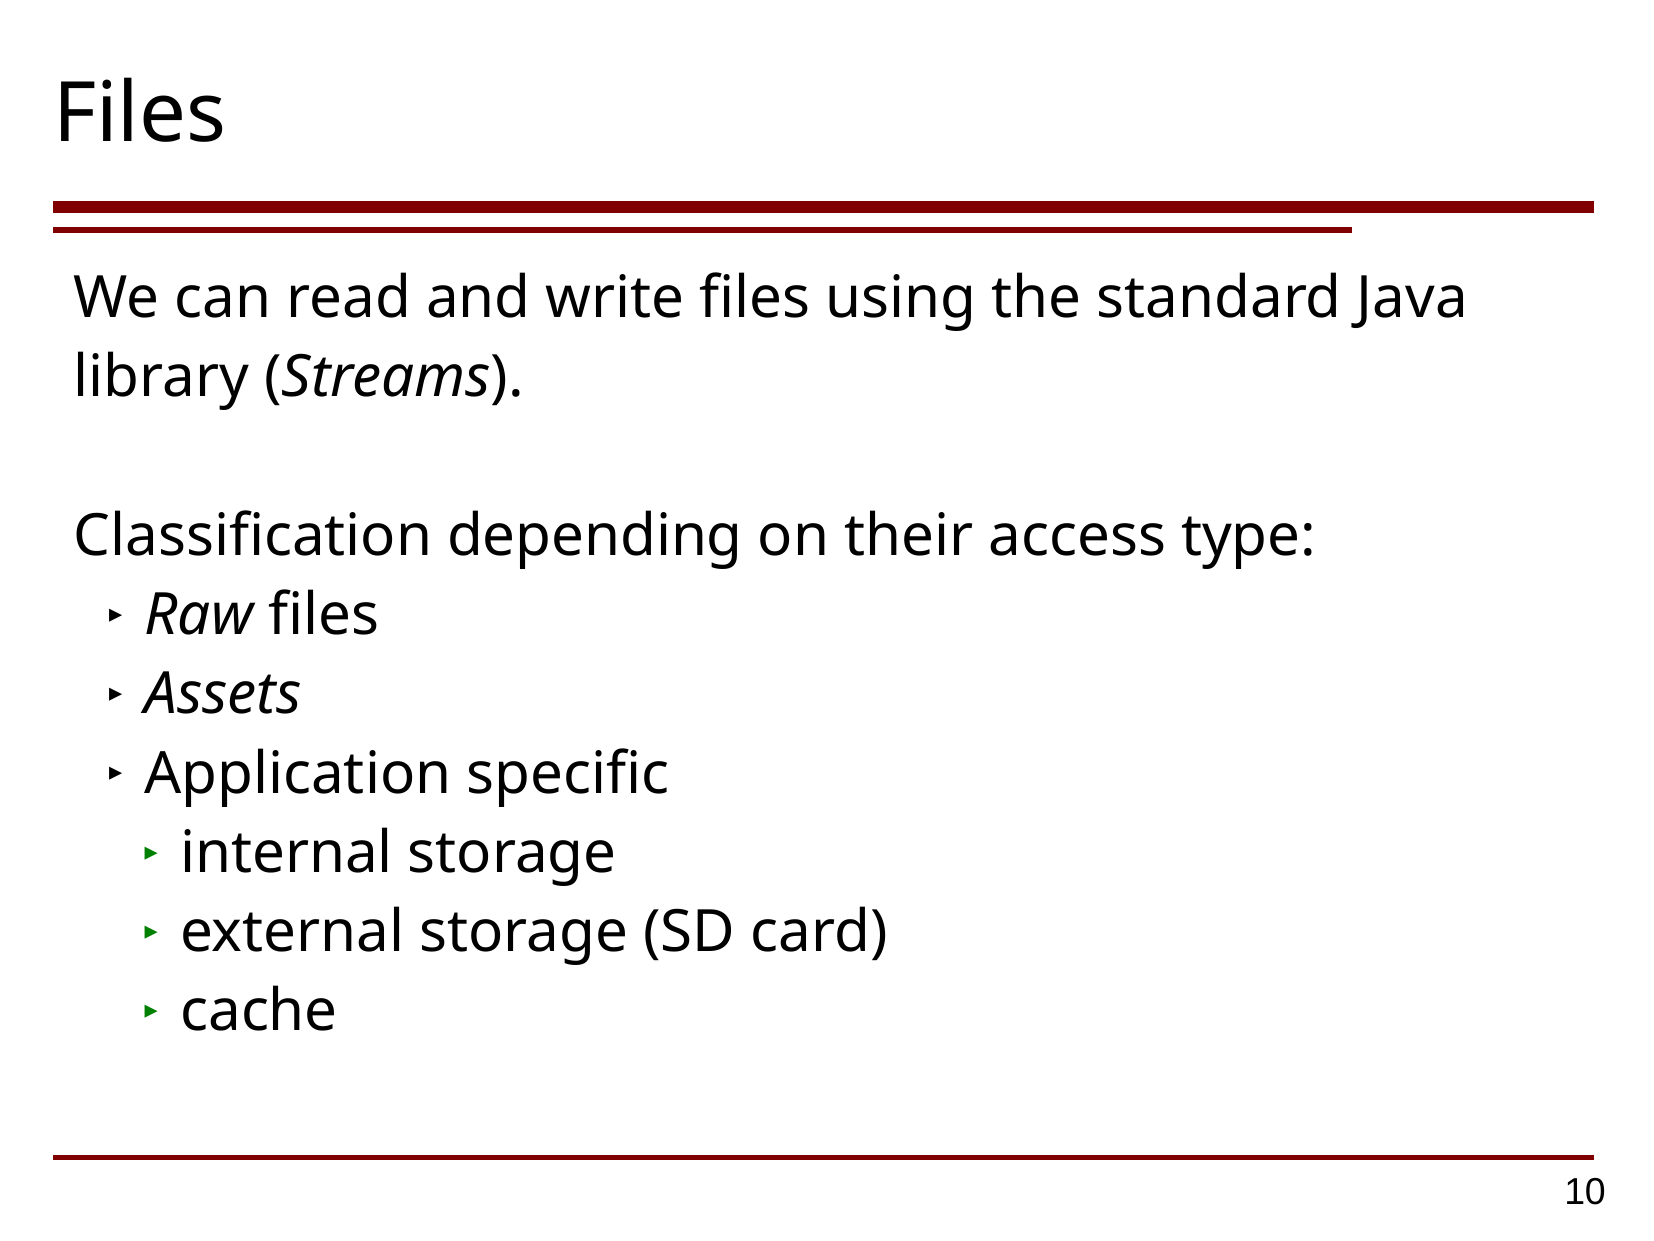

# Files
We can read and write files using the standard Java library (Streams).
Classification depending on their access type:
Raw files
Assets
Application specific
internal storage
external storage (SD card)
cache